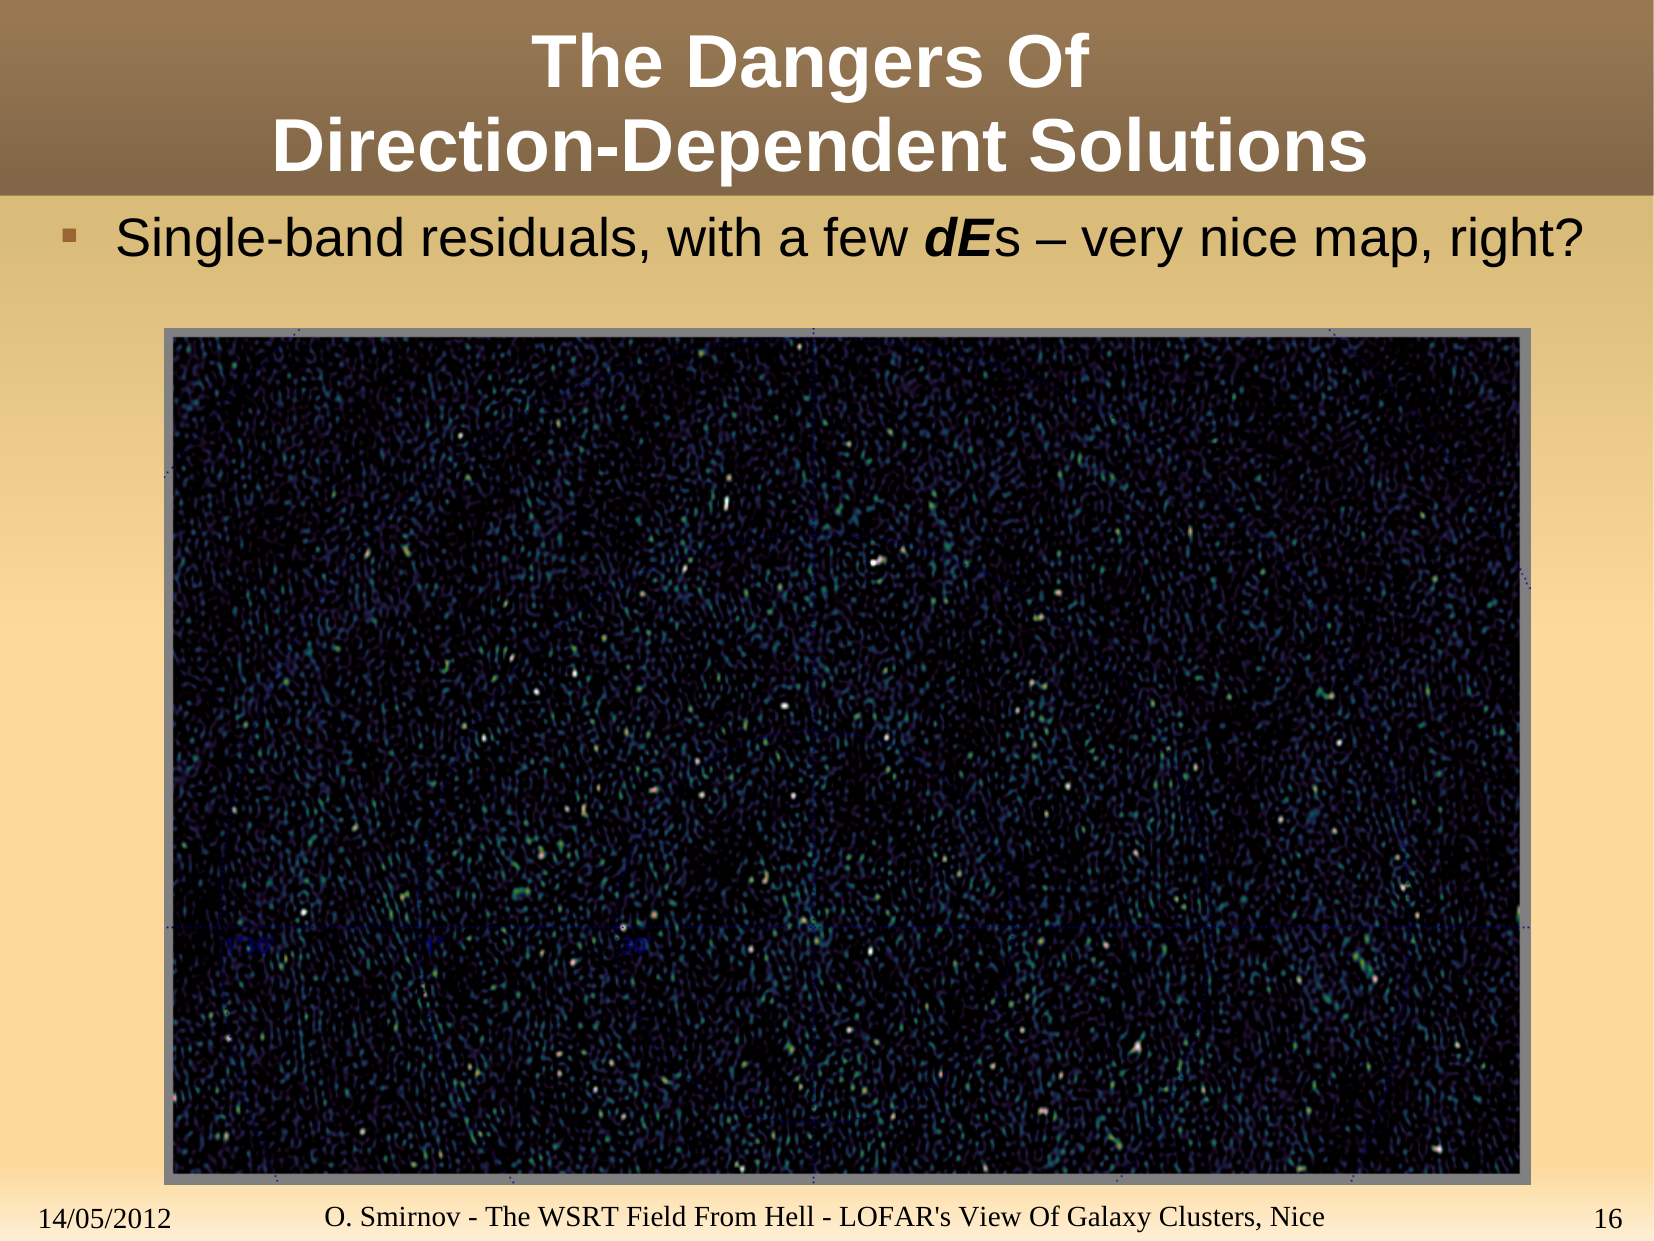

# The Dangers Of Direction-Dependent Solutions
Single-band residuals, with a few dEs – very nice map, right?
O. Smirnov - The WSRT Field From Hell - LOFAR's View Of Galaxy Clusters, Nice
14/05/2012
16